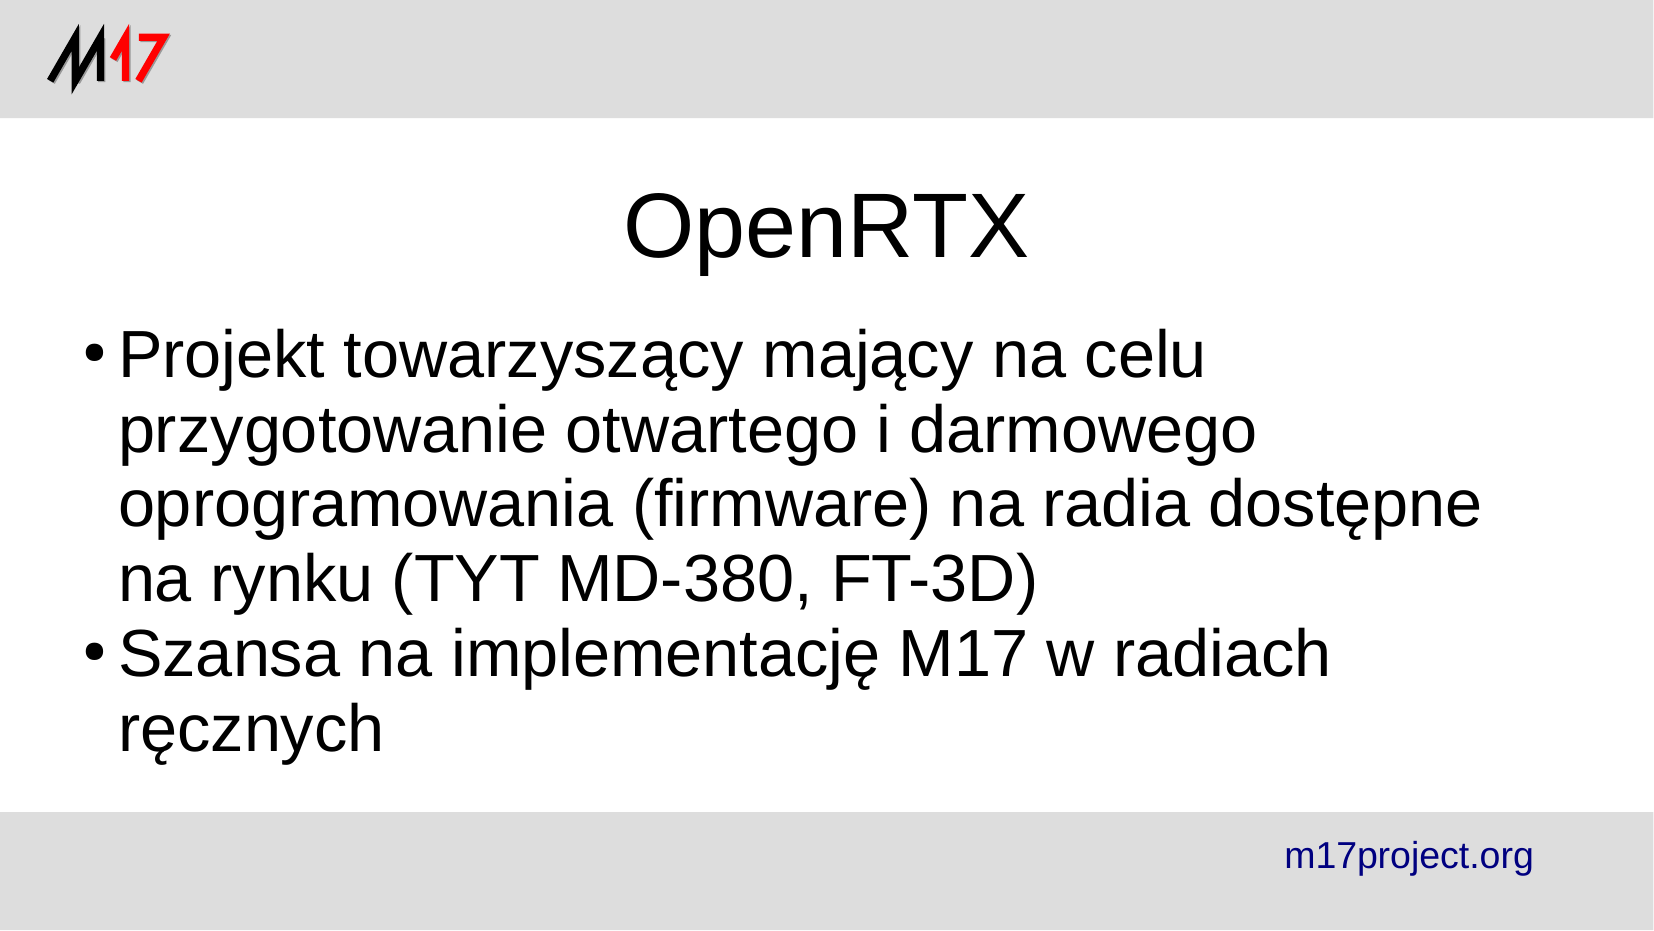

# OpenRTX
Projekt towarzyszący mający na celu przygotowanie otwartego i darmowego oprogramowania (firmware) na radia dostępne na rynku (TYT MD-380, FT-3D)
Szansa na implementację M17 w radiach ręcznych
m17project.org